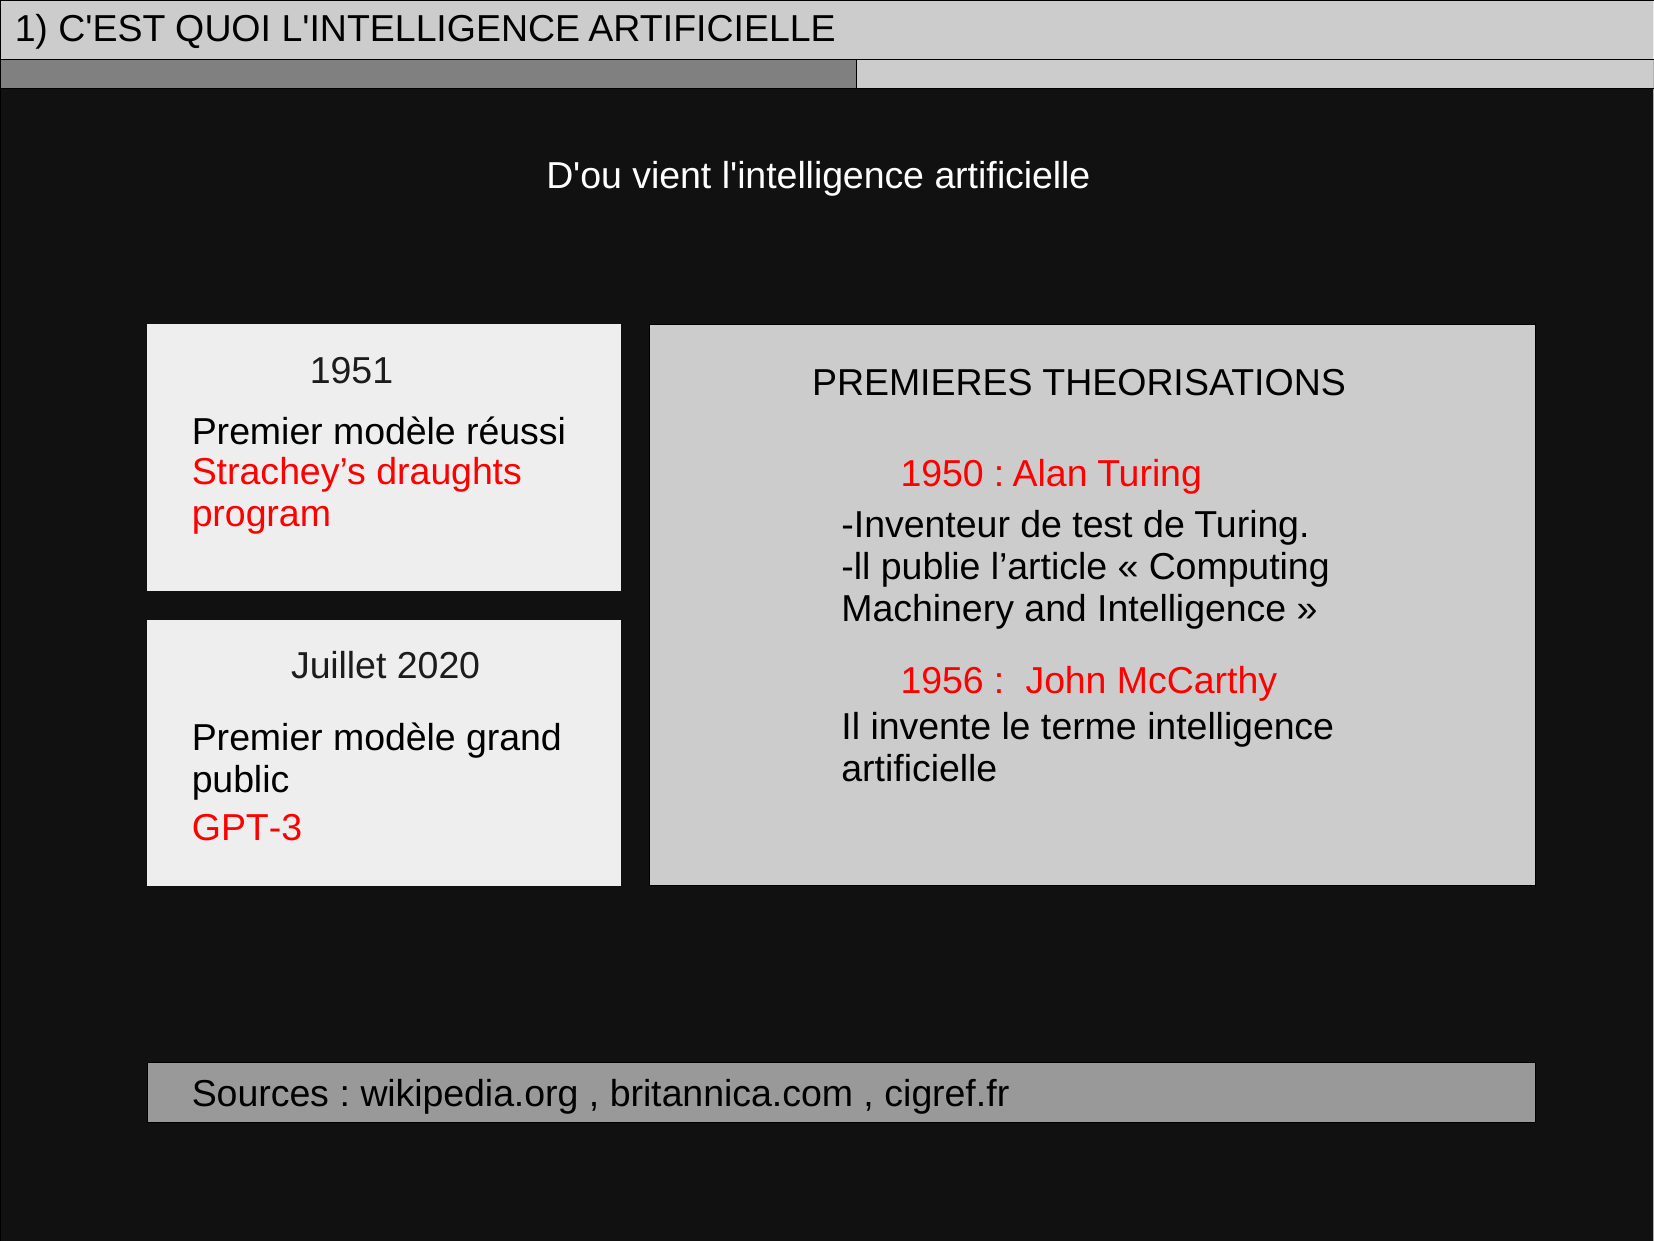

1) C'EST QUOI L'INTELLIGENCE ARTIFICIELLE
D'ou vient l'intelligence artificielle
1951
PREMIERES THEORISATIONS
Premier modèle réussi
Strachey’s draughts program
1950 : Alan Turing
-Inventeur de test de Turing.
-ll publie l’article « Computing Machinery and Intelligence »
 Juillet 2020
1956 : John McCarthy
Il invente le terme intelligence artificielle
Premier modèle grand public
GPT‑3
Sources : wikipedia.org , britannica.com , cigref.fr